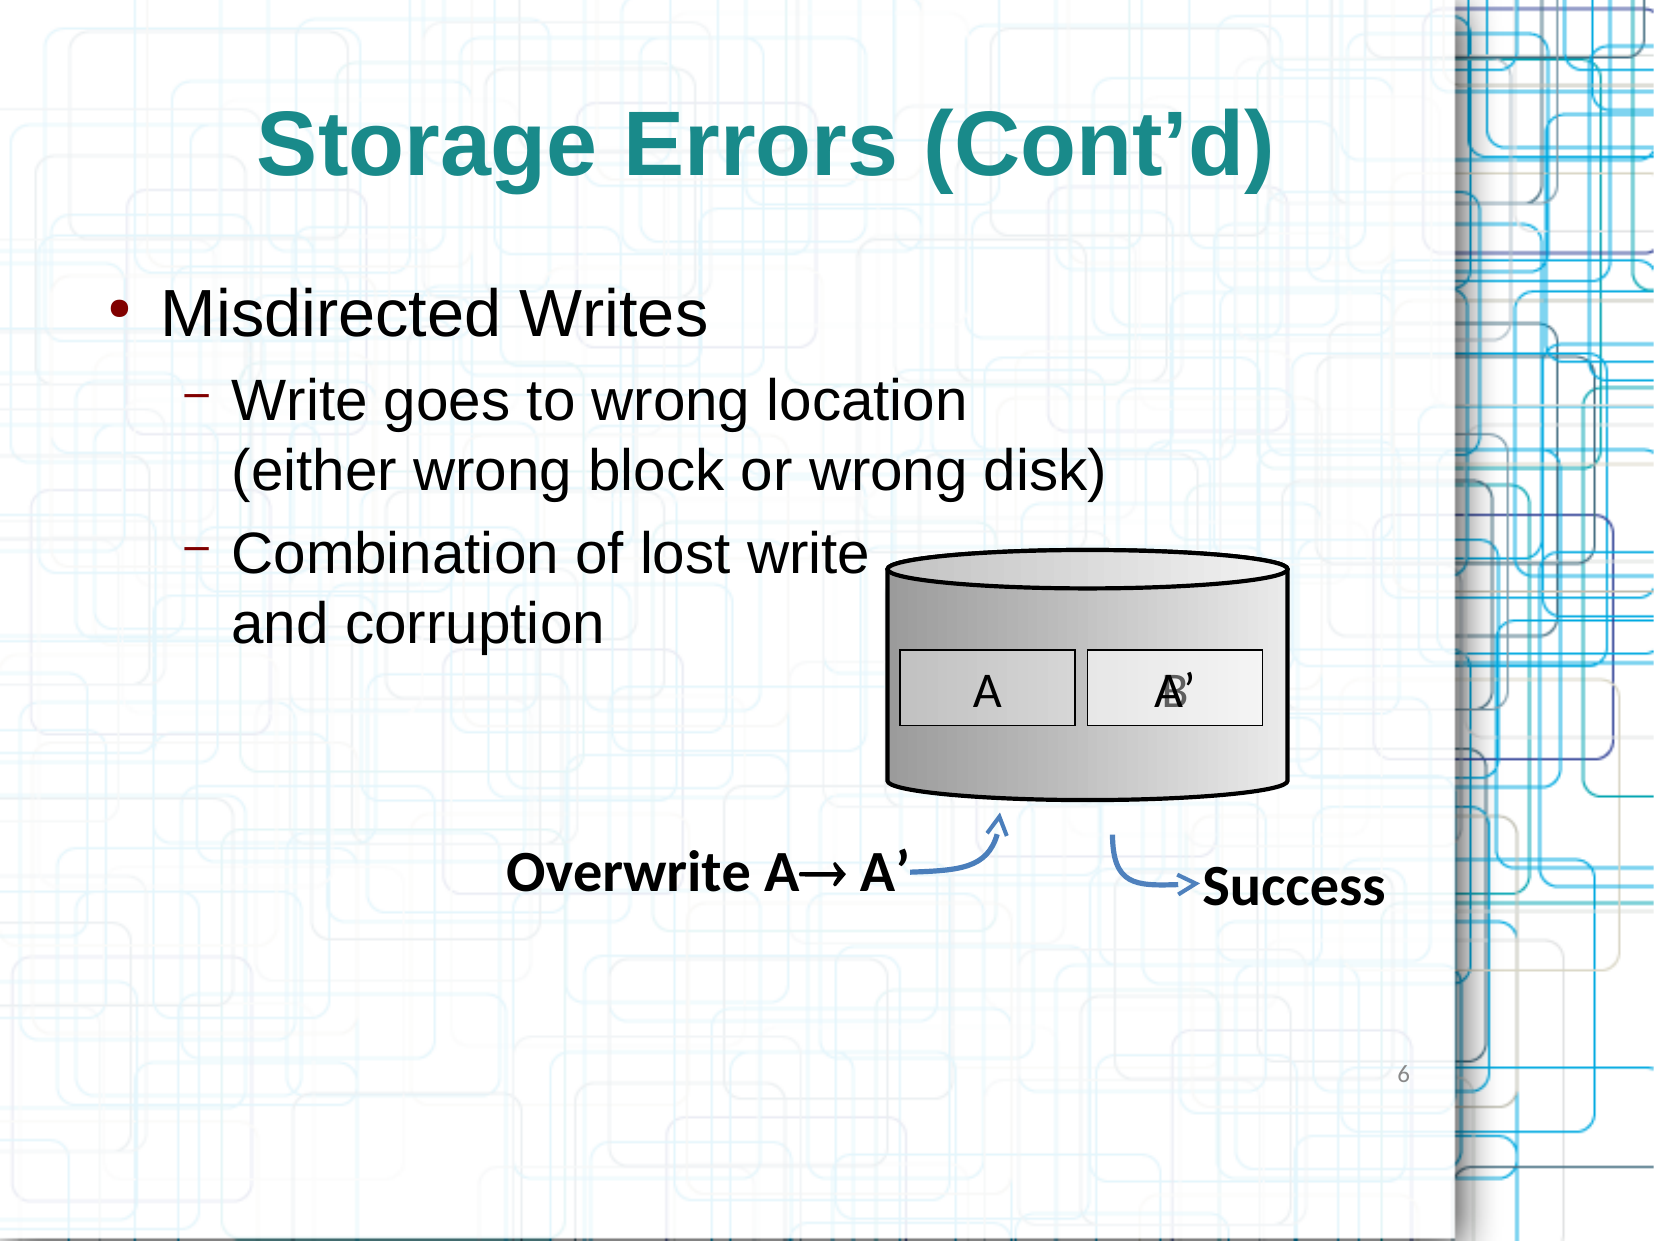

# Storage Errors (Cont’d)
Misdirected Writes
Write goes to wrong location
(either wrong block or wrong disk)
Combination of lost write
and corruption
A
B
A’
Overwrite A A’
Success